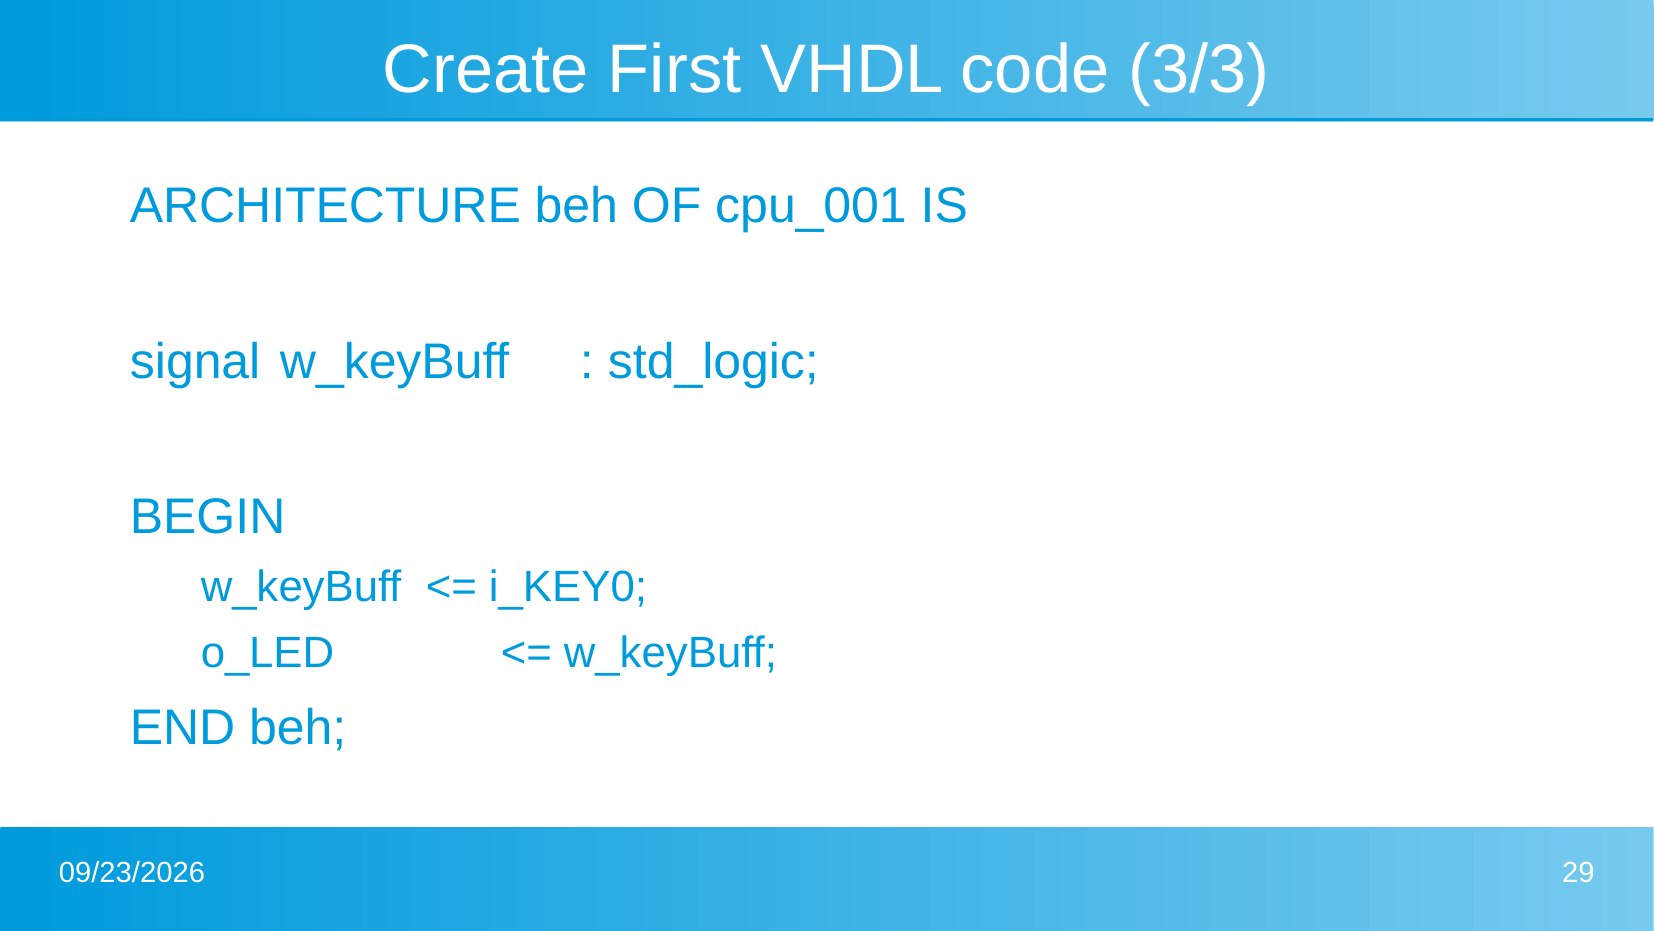

# Create First VHDL code (3/3)
ARCHITECTURE beh OF cpu_001 IS
signal	w_keyBuff	: std_logic;
BEGIN
w_keyBuff	<= i_KEY0;
o_LED			<= w_keyBuff;
END beh;
29